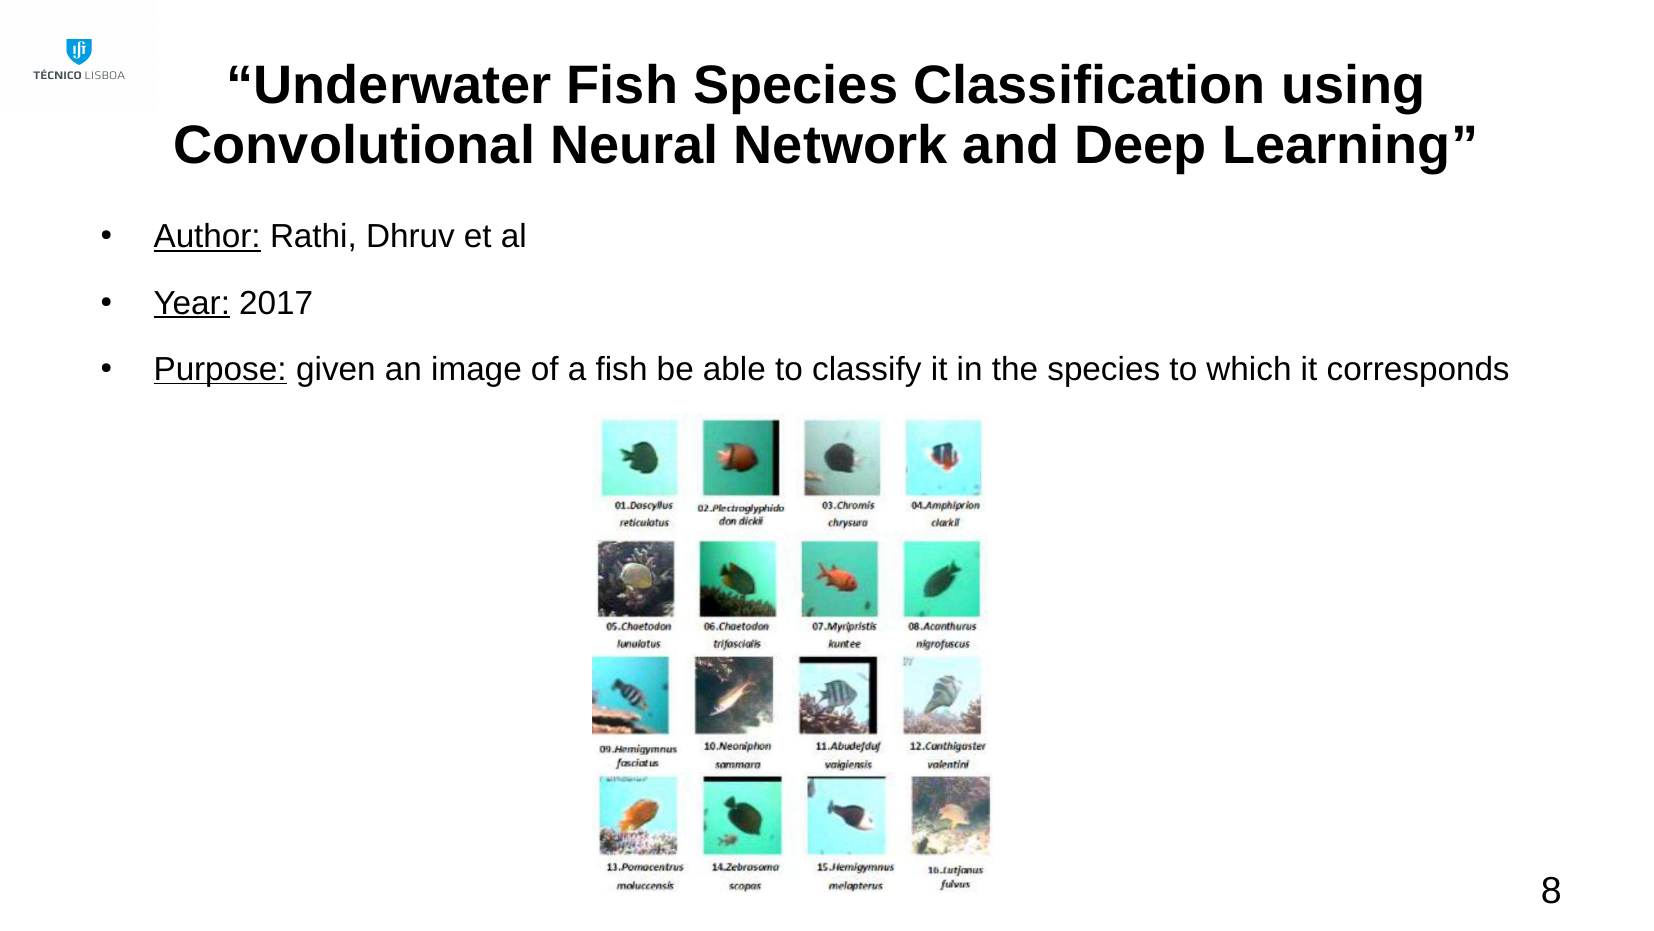

# “Underwater Fish Species Classification using Convolutional Neural Network and Deep Learning”
Author: Rathi, Dhruv et al
Year: 2017
Purpose: given an image of a fish be able to classify it in the species to which it corresponds